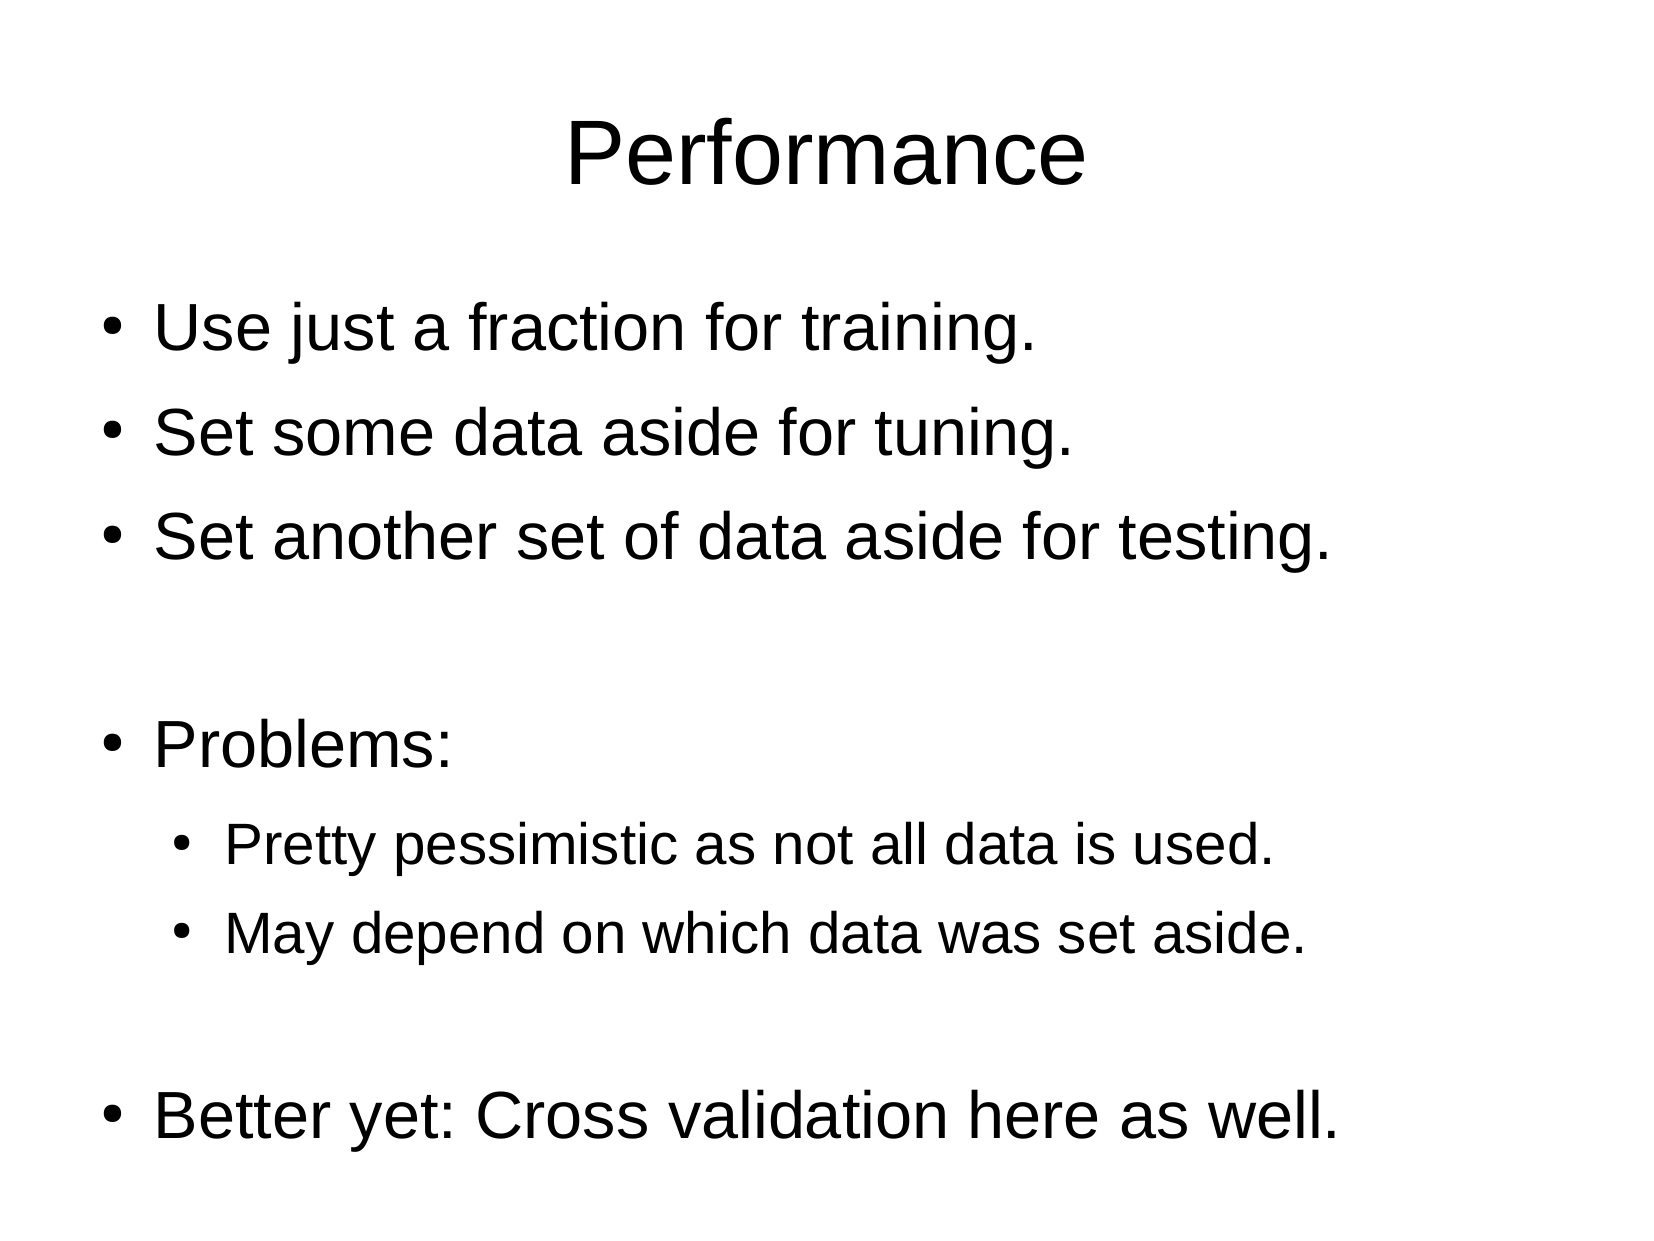

# Performance
Use just a fraction for training.
Set some data aside for tuning.
Set another set of data aside for testing.
Problems:
Pretty pessimistic as not all data is used.
May depend on which data was set aside.
Better yet: Cross validation here as well.